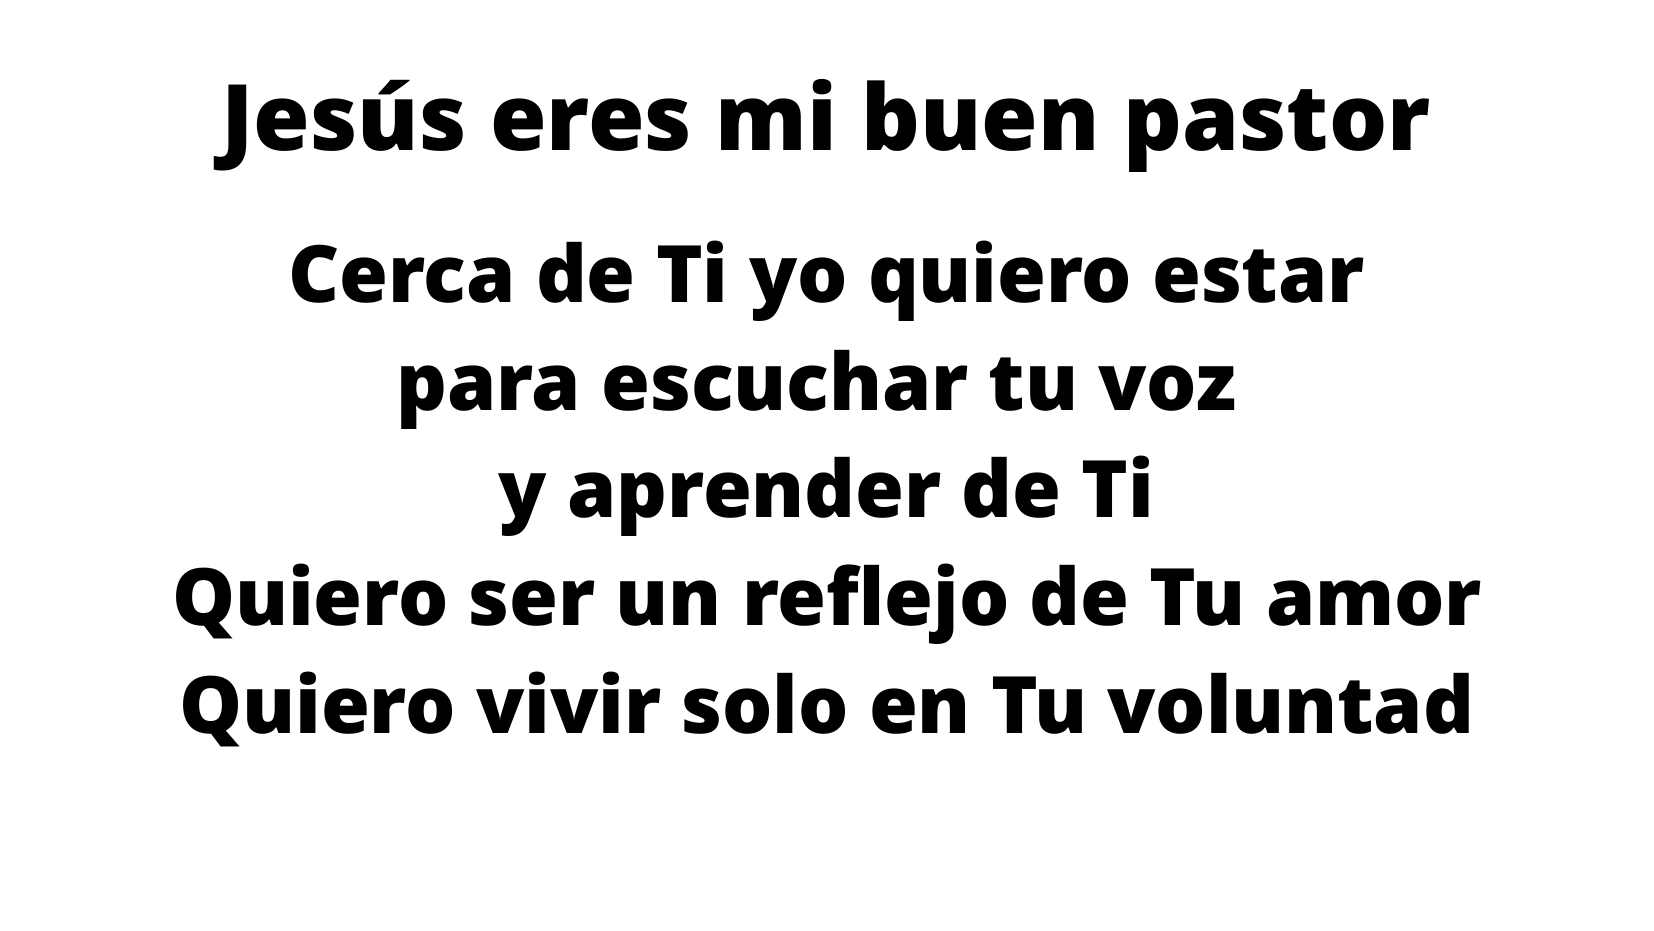

# Jesús eres mi buen pastor
Cerca de Ti yo quiero estar
para escuchar tu voz
y aprender de Ti
Quiero ser un reflejo de Tu amor
Quiero vivir solo en Tu voluntad